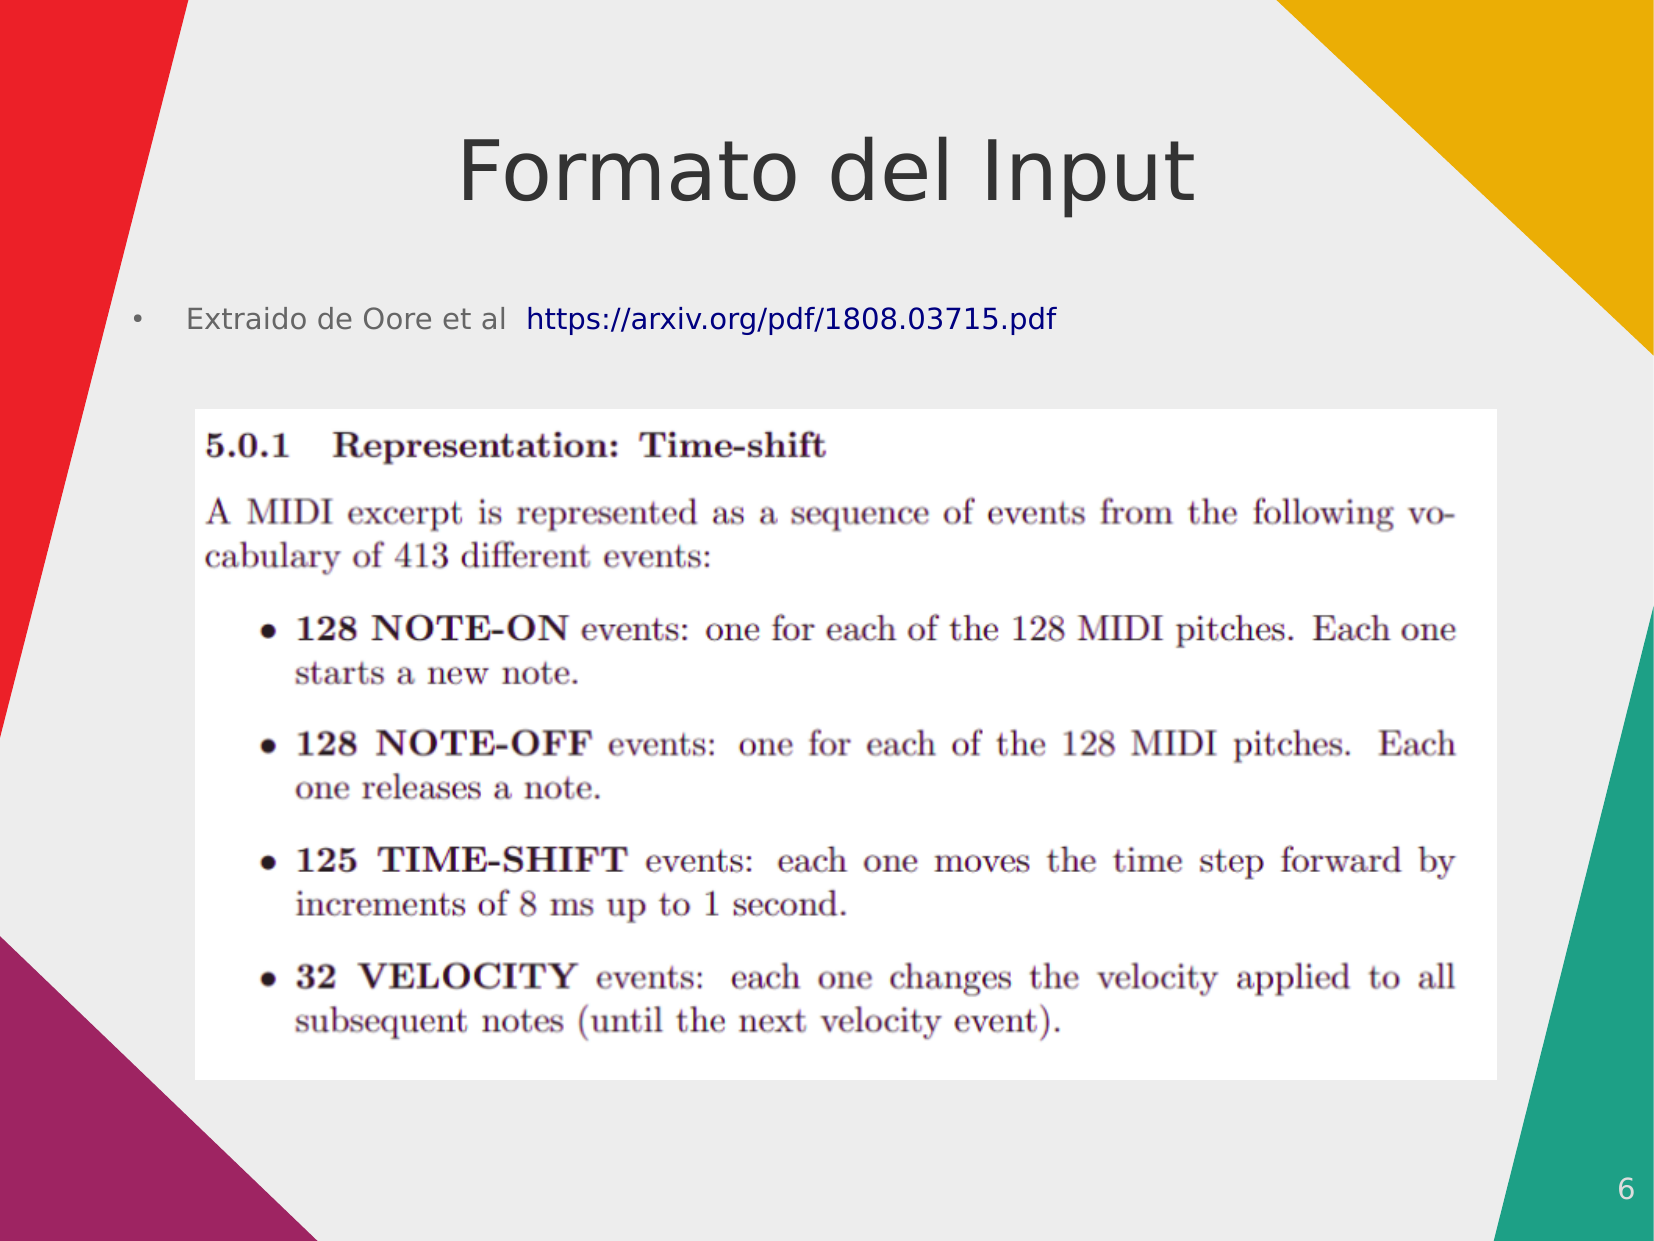

# Formato del Input
Extraido de Oore et al https://arxiv.org/pdf/1808.03715.pdf
6